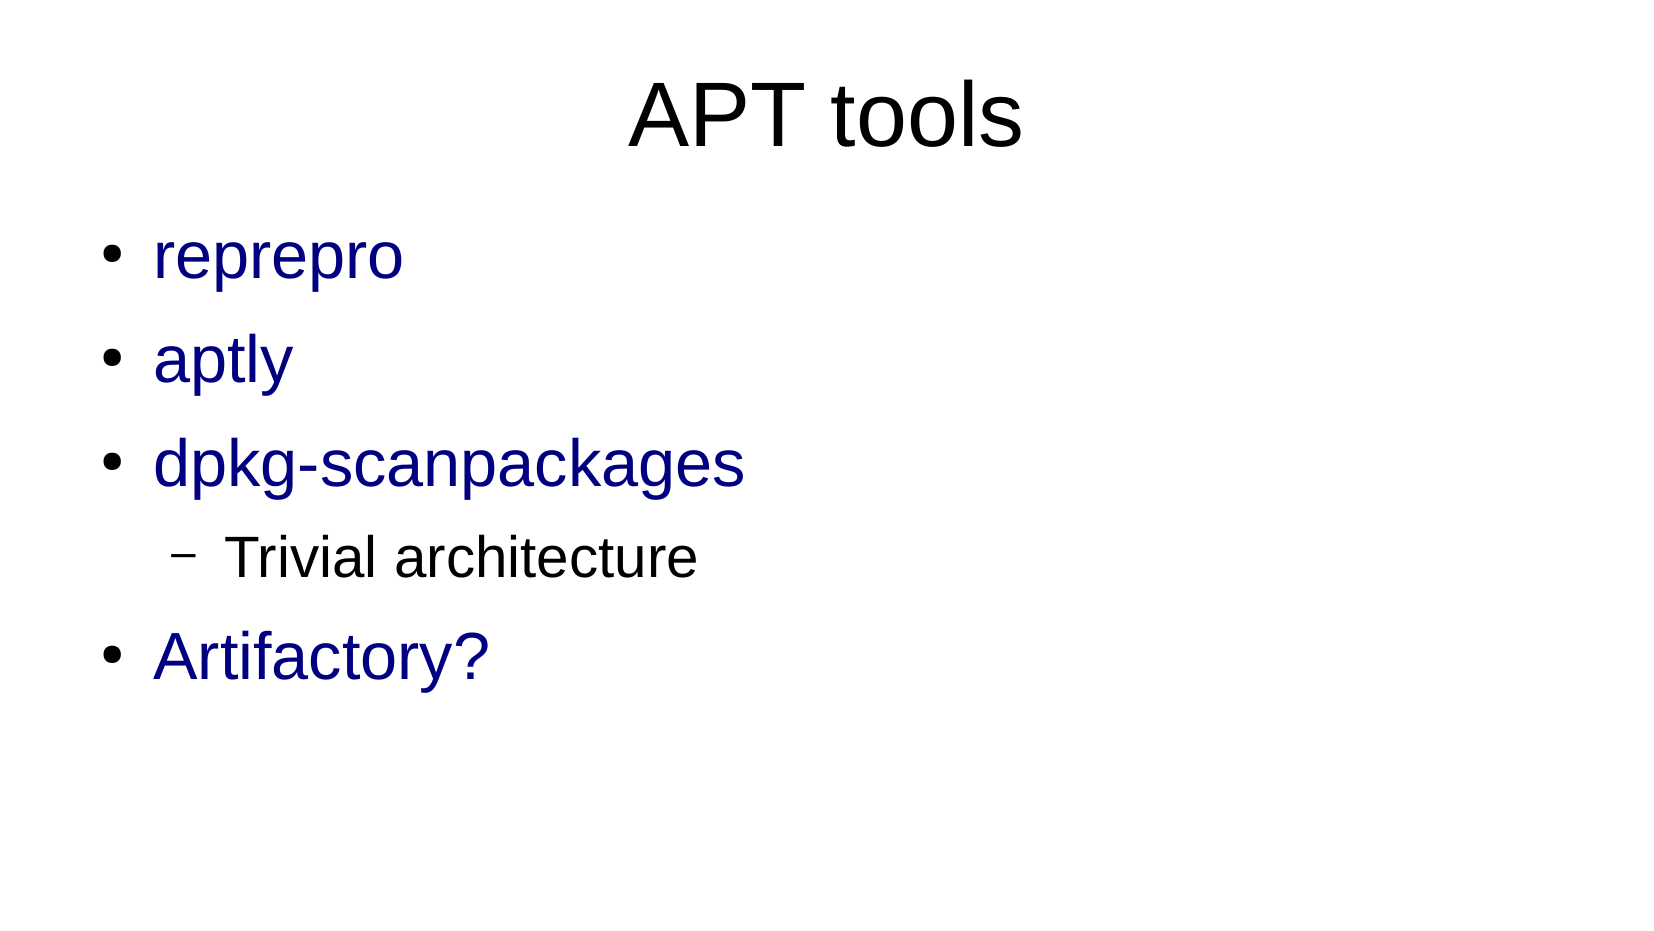

# APT tools
reprepro
aptly
dpkg-scanpackages
Trivial architecture
Artifactory?